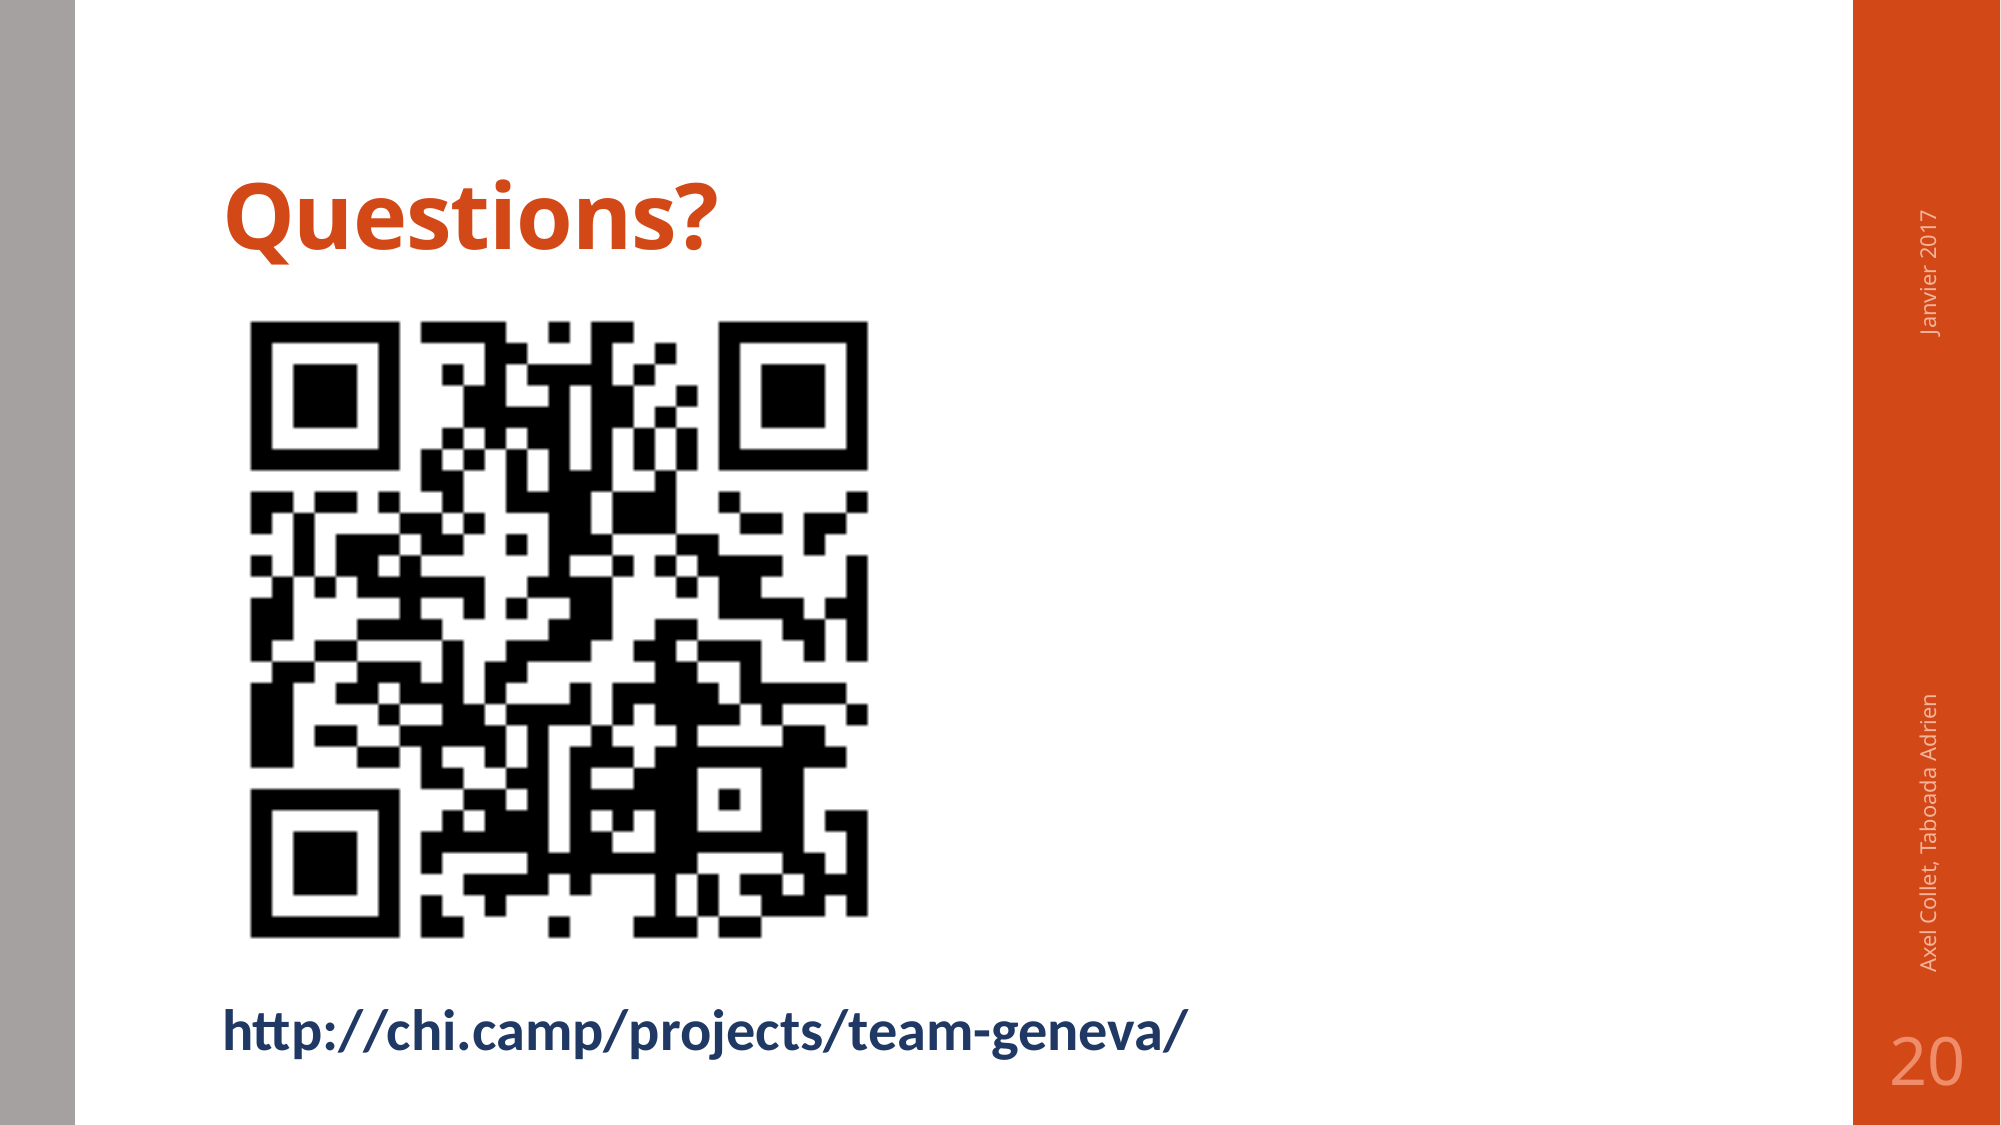

# Questions?
Janvier 2017
Axel Collet, Taboada Adrien
http://chi.camp/projects/team-geneva/